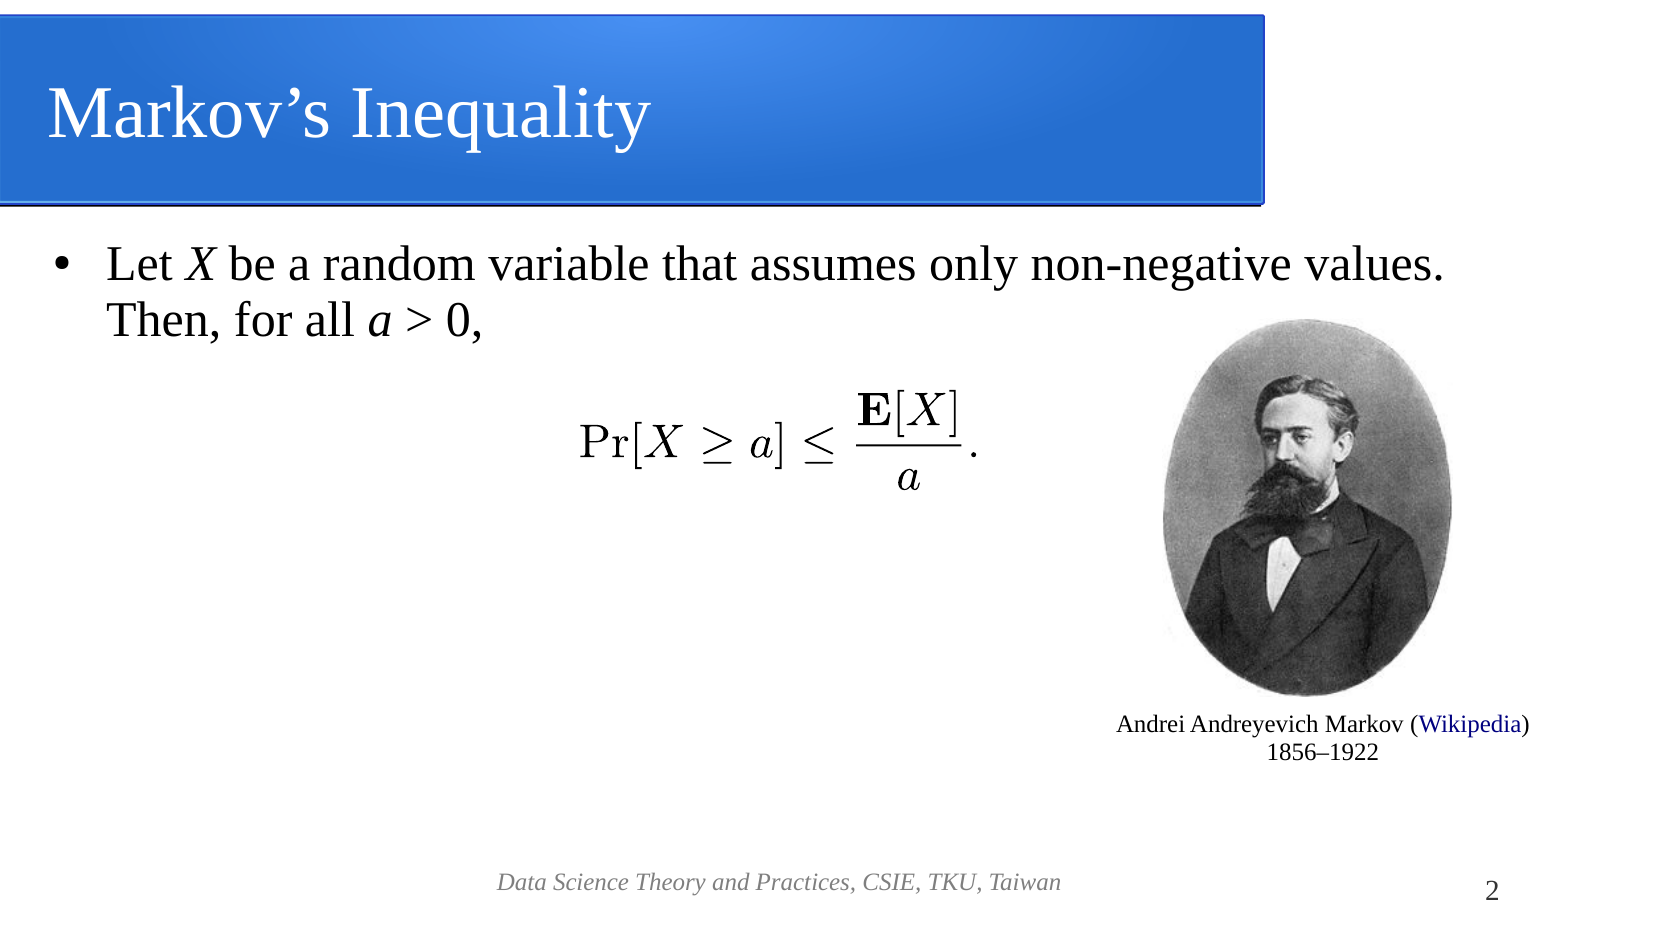

# Markov’s Inequality
Let X be a random variable that assumes only non-negative values. Then, for all a > 0,
Andrei Andreyevich Markov (Wikipedia)
1856–1922
Data Science Theory and Practices, CSIE, TKU, Taiwan
2